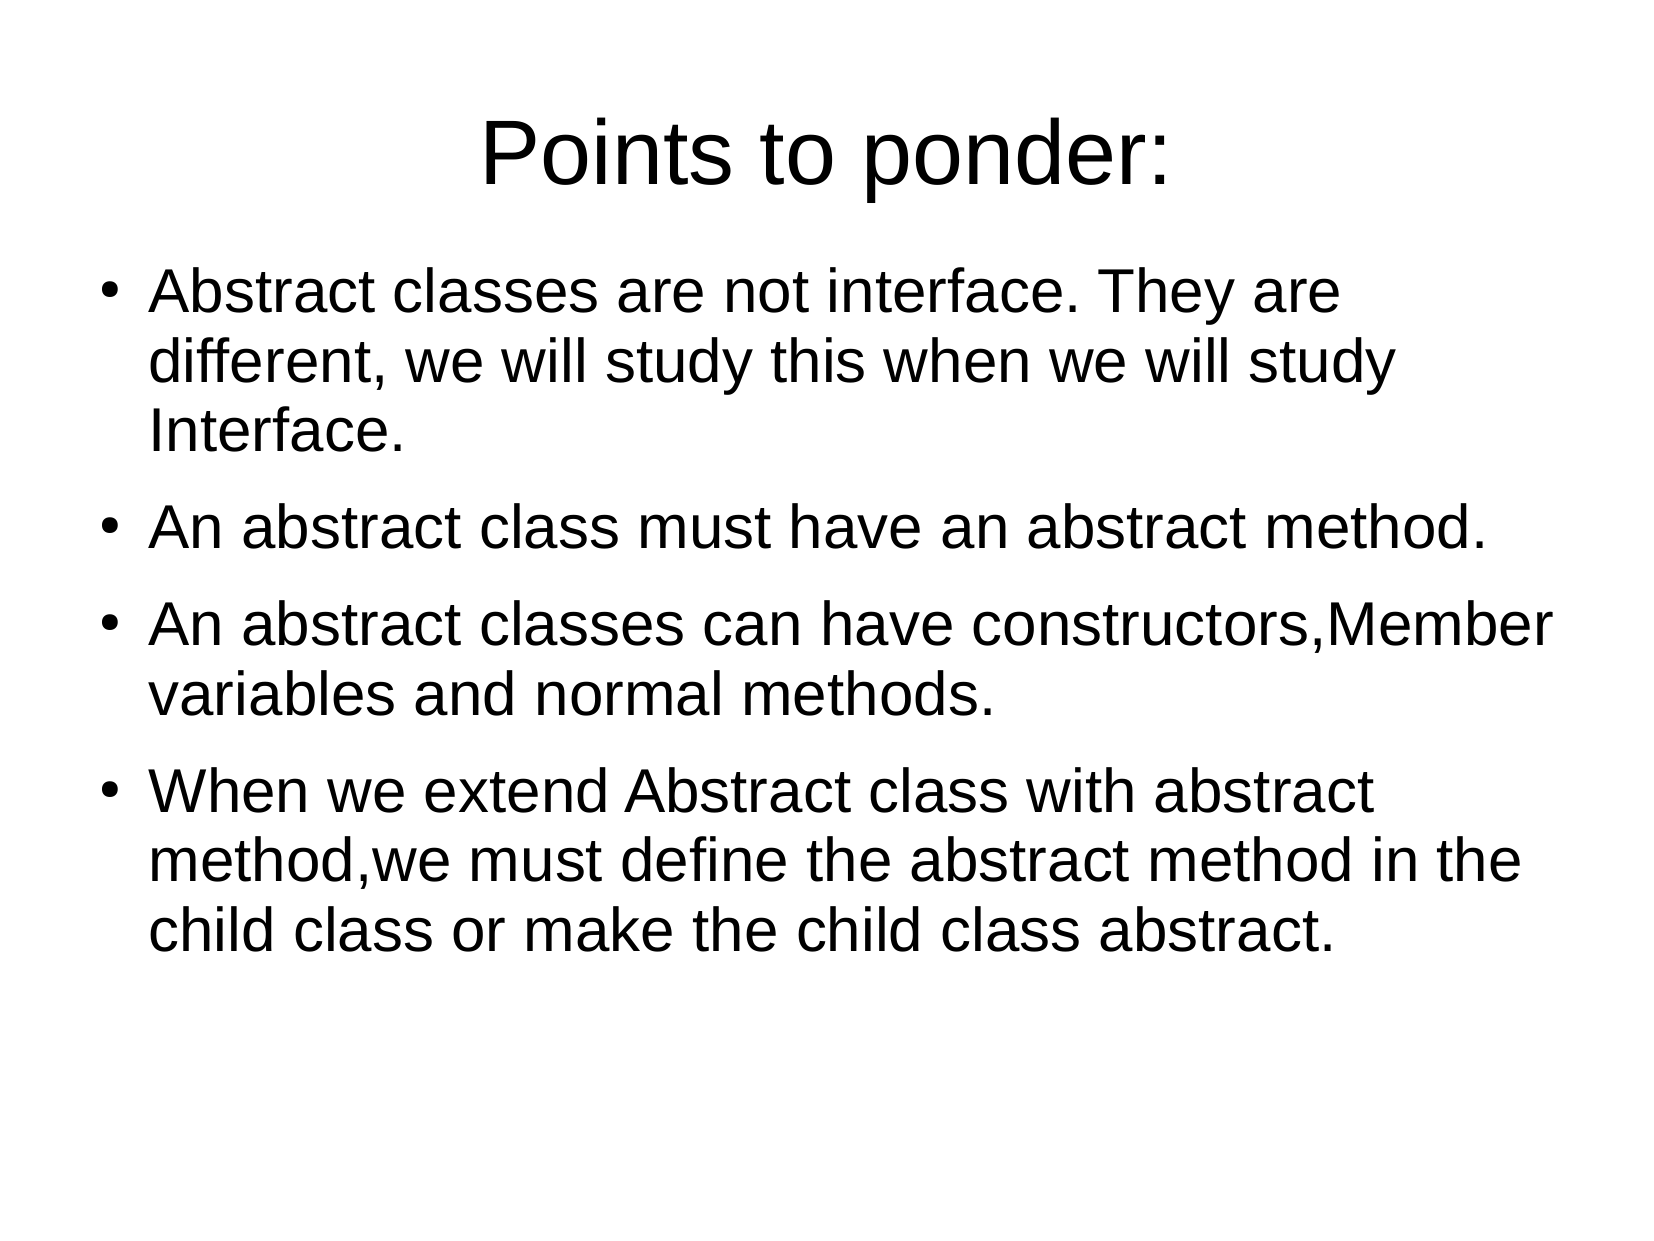

# Points to ponder:
Abstract classes are not interface. They are different, we will study this when we will study Interface.
An abstract class must have an abstract method.
An abstract classes can have constructors,Member variables and normal methods.
When we extend Abstract class with abstract method,we must define the abstract method in the child class or make the child class abstract.